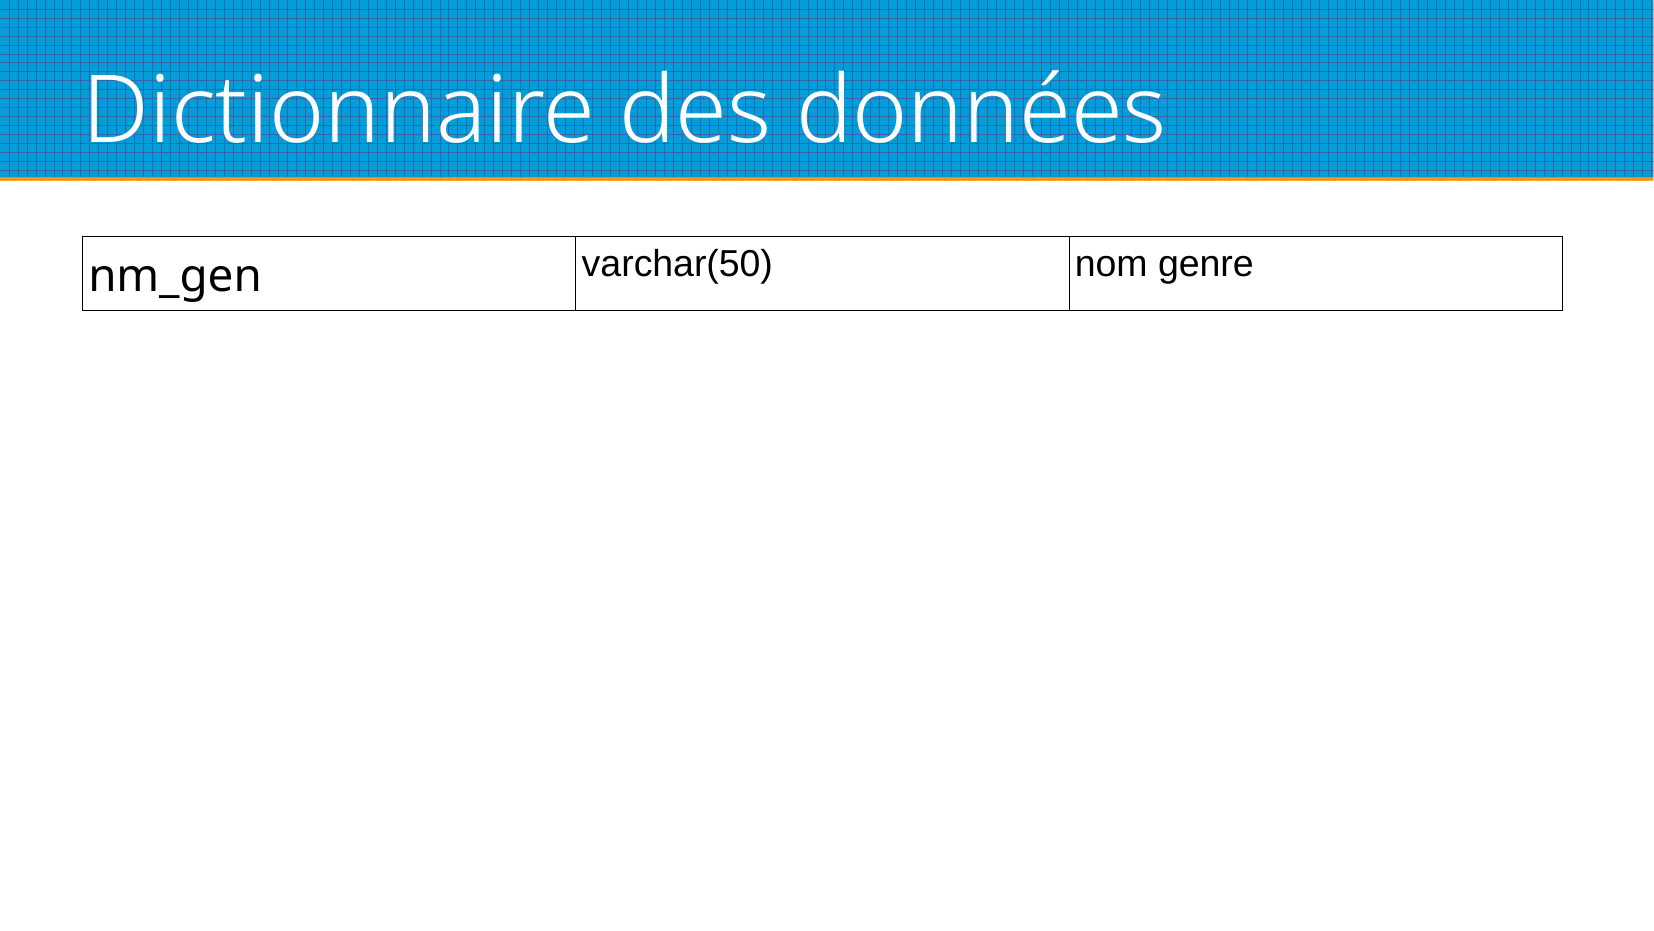

# Dictionnaire des données
| nm\_gen | varchar(50) | nom genre |
| --- | --- | --- |